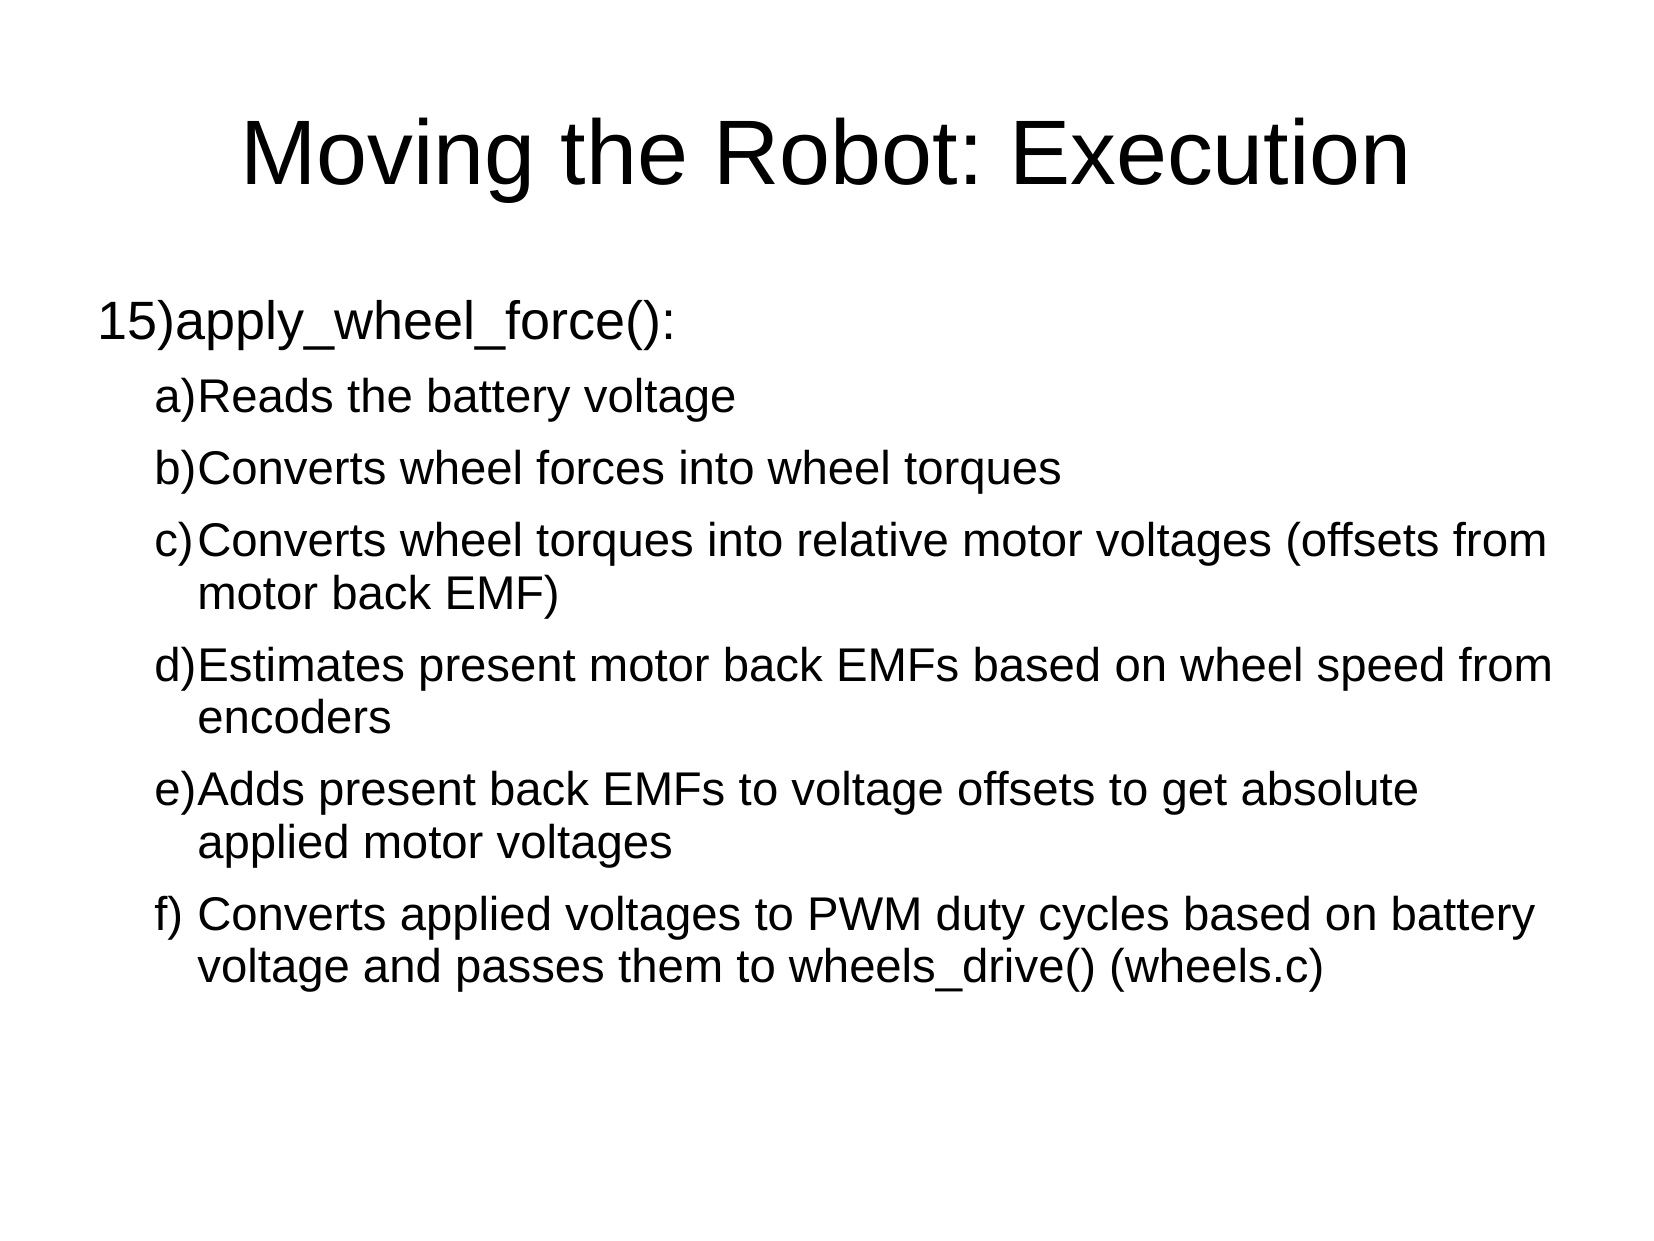

# Moving the Robot: Execution
 apply_wheel_force():
Reads the battery voltage
Converts wheel forces into wheel torques
Converts wheel torques into relative motor voltages (offsets from motor back EMF)
Estimates present motor back EMFs based on wheel speed from encoders
Adds present back EMFs to voltage offsets to get absolute applied motor voltages
Converts applied voltages to PWM duty cycles based on battery voltage and passes them to wheels_drive() (wheels.c)